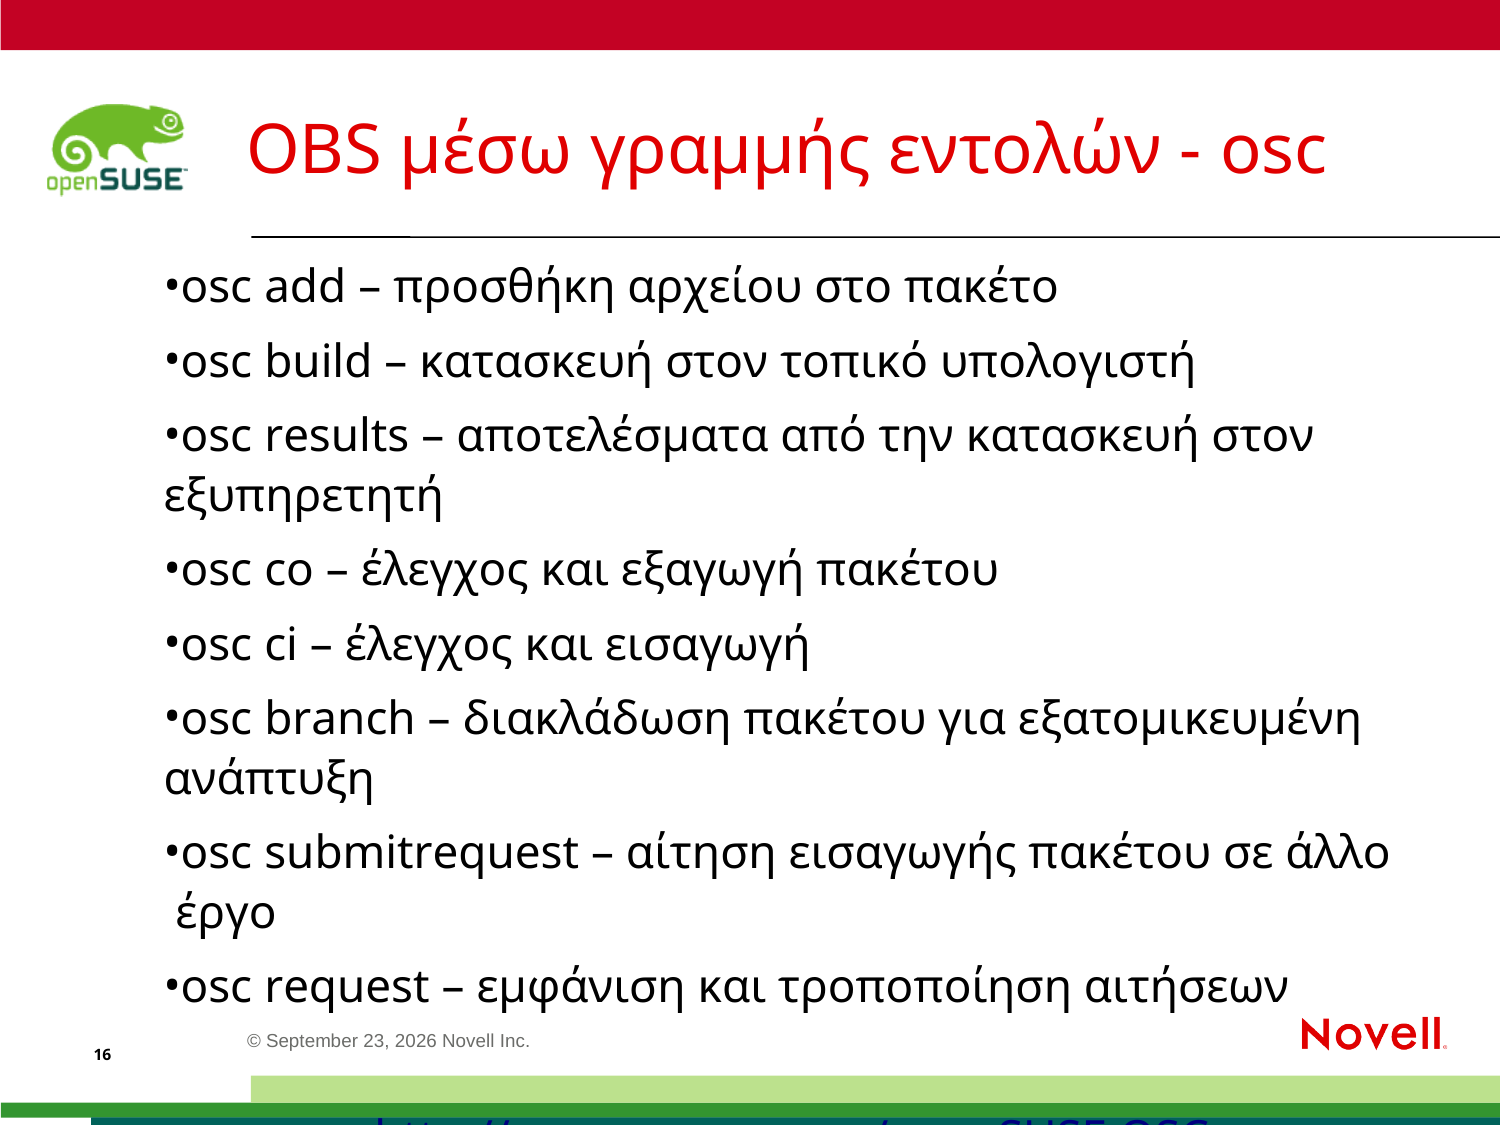

# OBS μέσω γραμμής εντολών - osc
osc add – προσθήκη αρχείου στο πακέτο
osc build – κατασκευή στον τοπικό υπολογιστή
osc results – αποτελέσματα από την κατασκευή στον εξυπηρετητή
osc co – έλεγχος και εξαγωγή πακέτου
osc ci – έλεγχος και εισαγωγή
osc branch – διακλάδωση πακέτου για εξατομικευμένη ανάπτυξη
osc submitrequest – αίτηση εισαγωγής πακέτου σε άλλο έργο
osc request – εμφάνιση και τροποποίηση αιτήσεων
http://en.opensuse.org/openSUSE:OSC